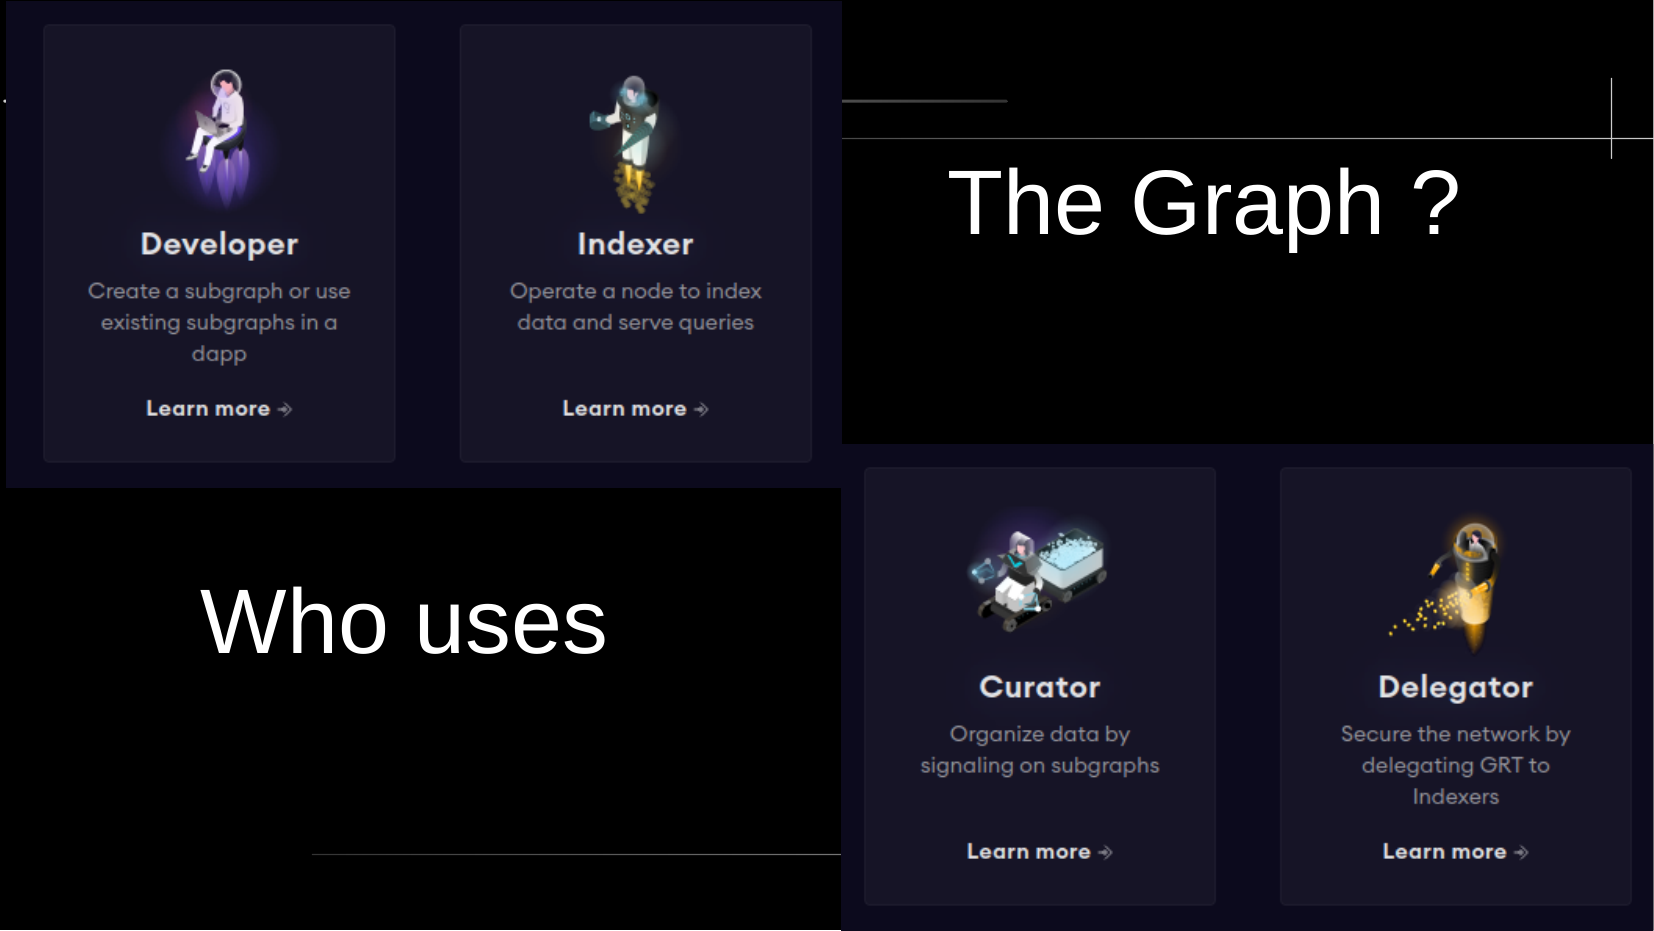

The Graph ?
# Who uses
7